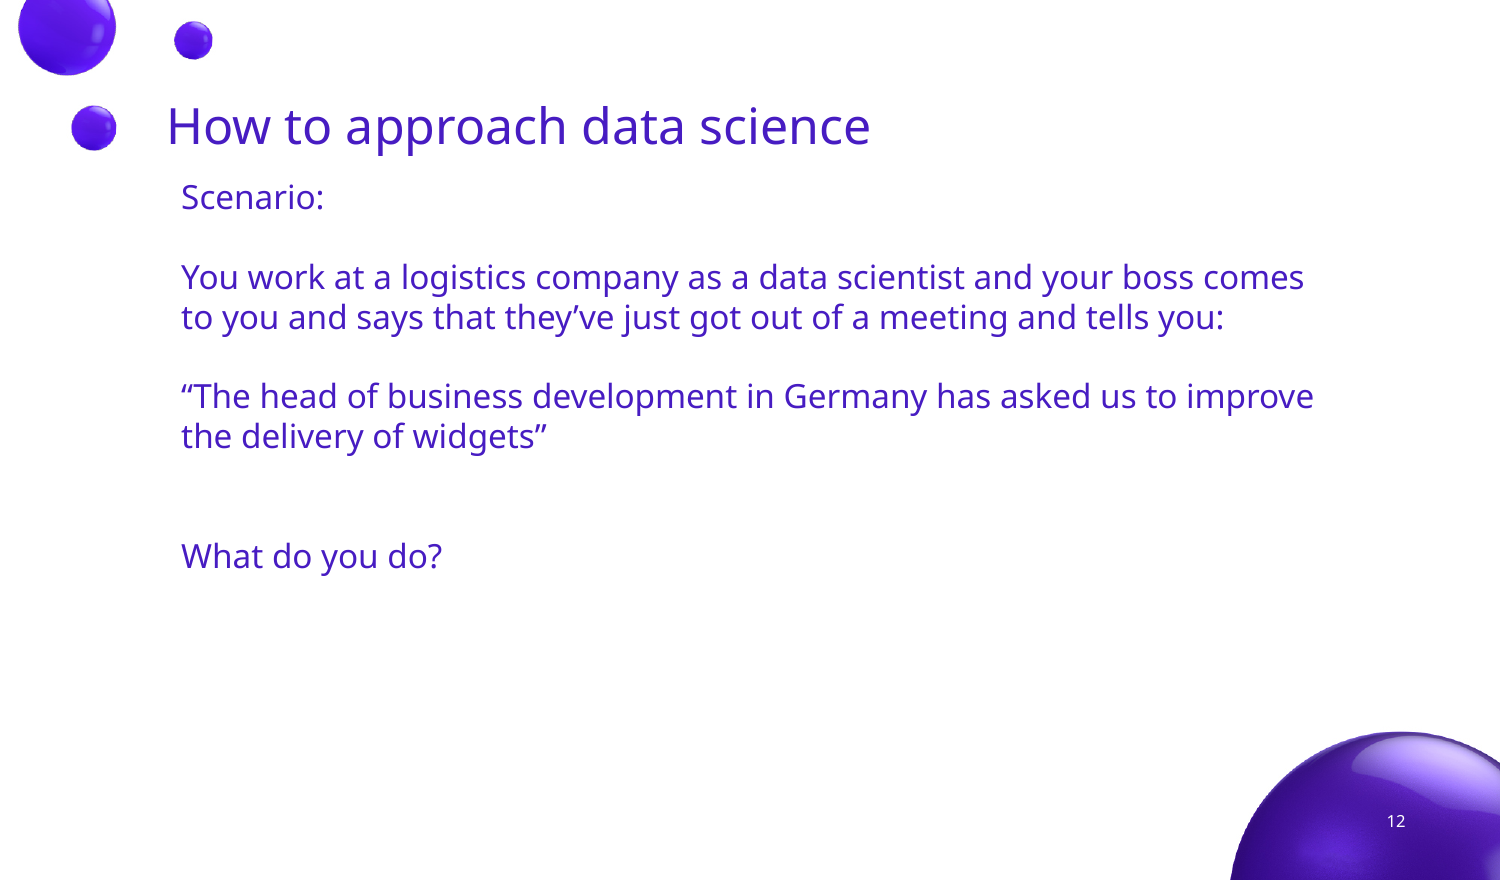

# How to approach data science
Scenario:
You work at a logistics company as a data scientist and your boss comes to you and says that they’ve just got out of a meeting and tells you:
“The head of business development in Germany has asked us to improve the delivery of widgets”
What do you do?